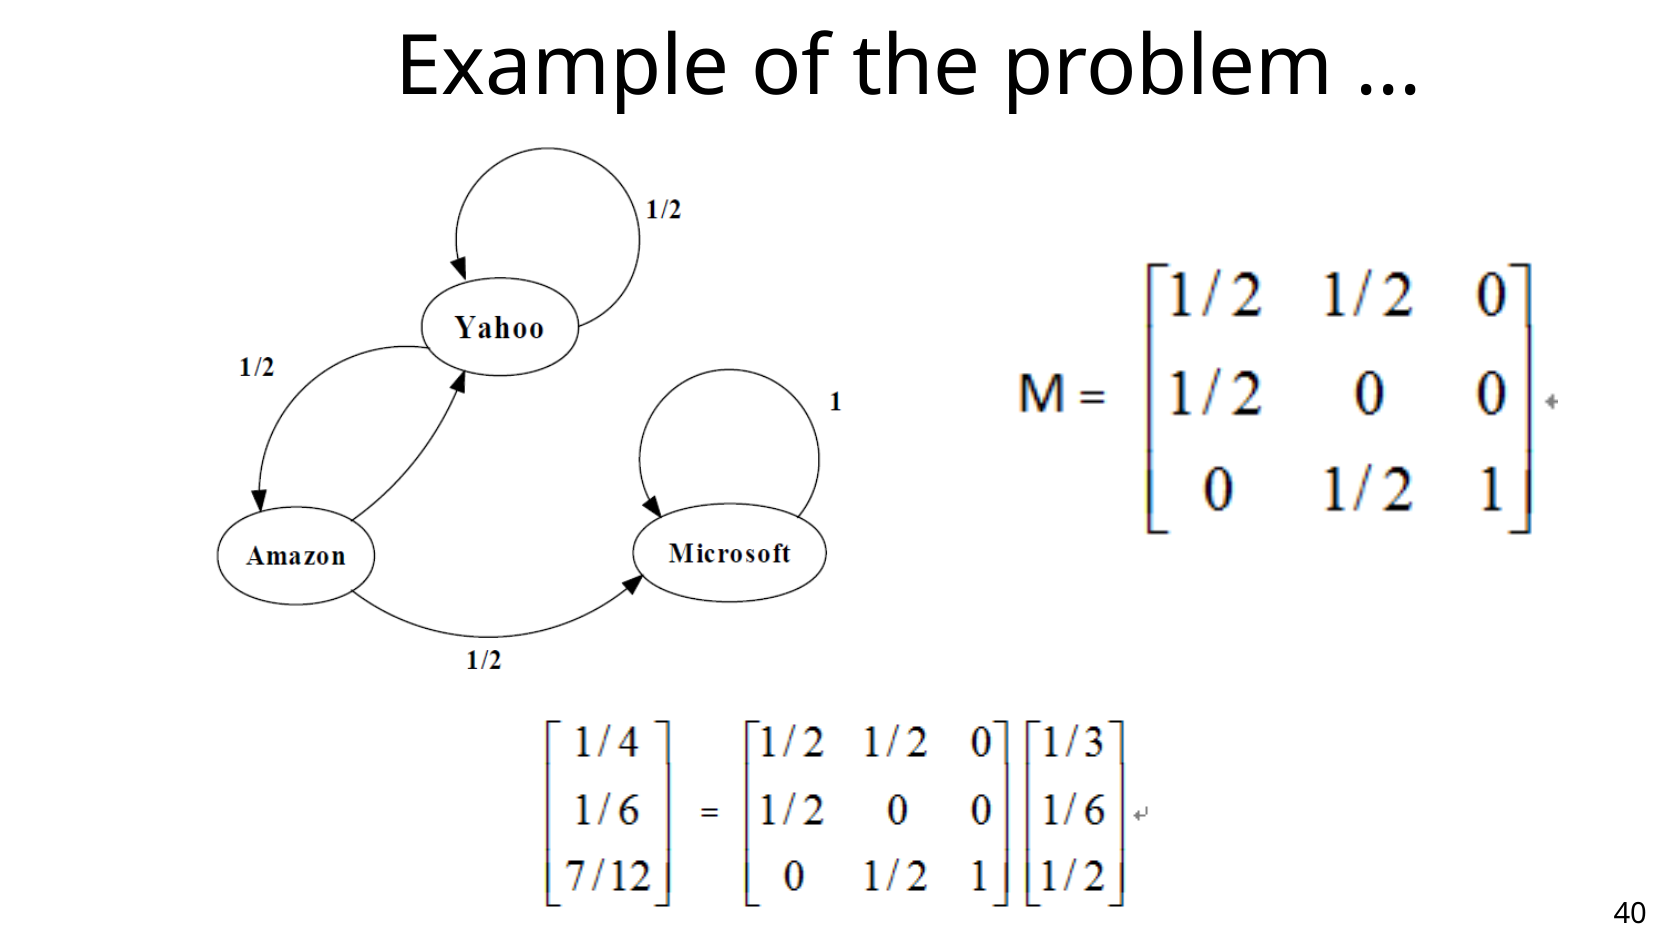

# Example of the problem ...
40
First iteration of calculation